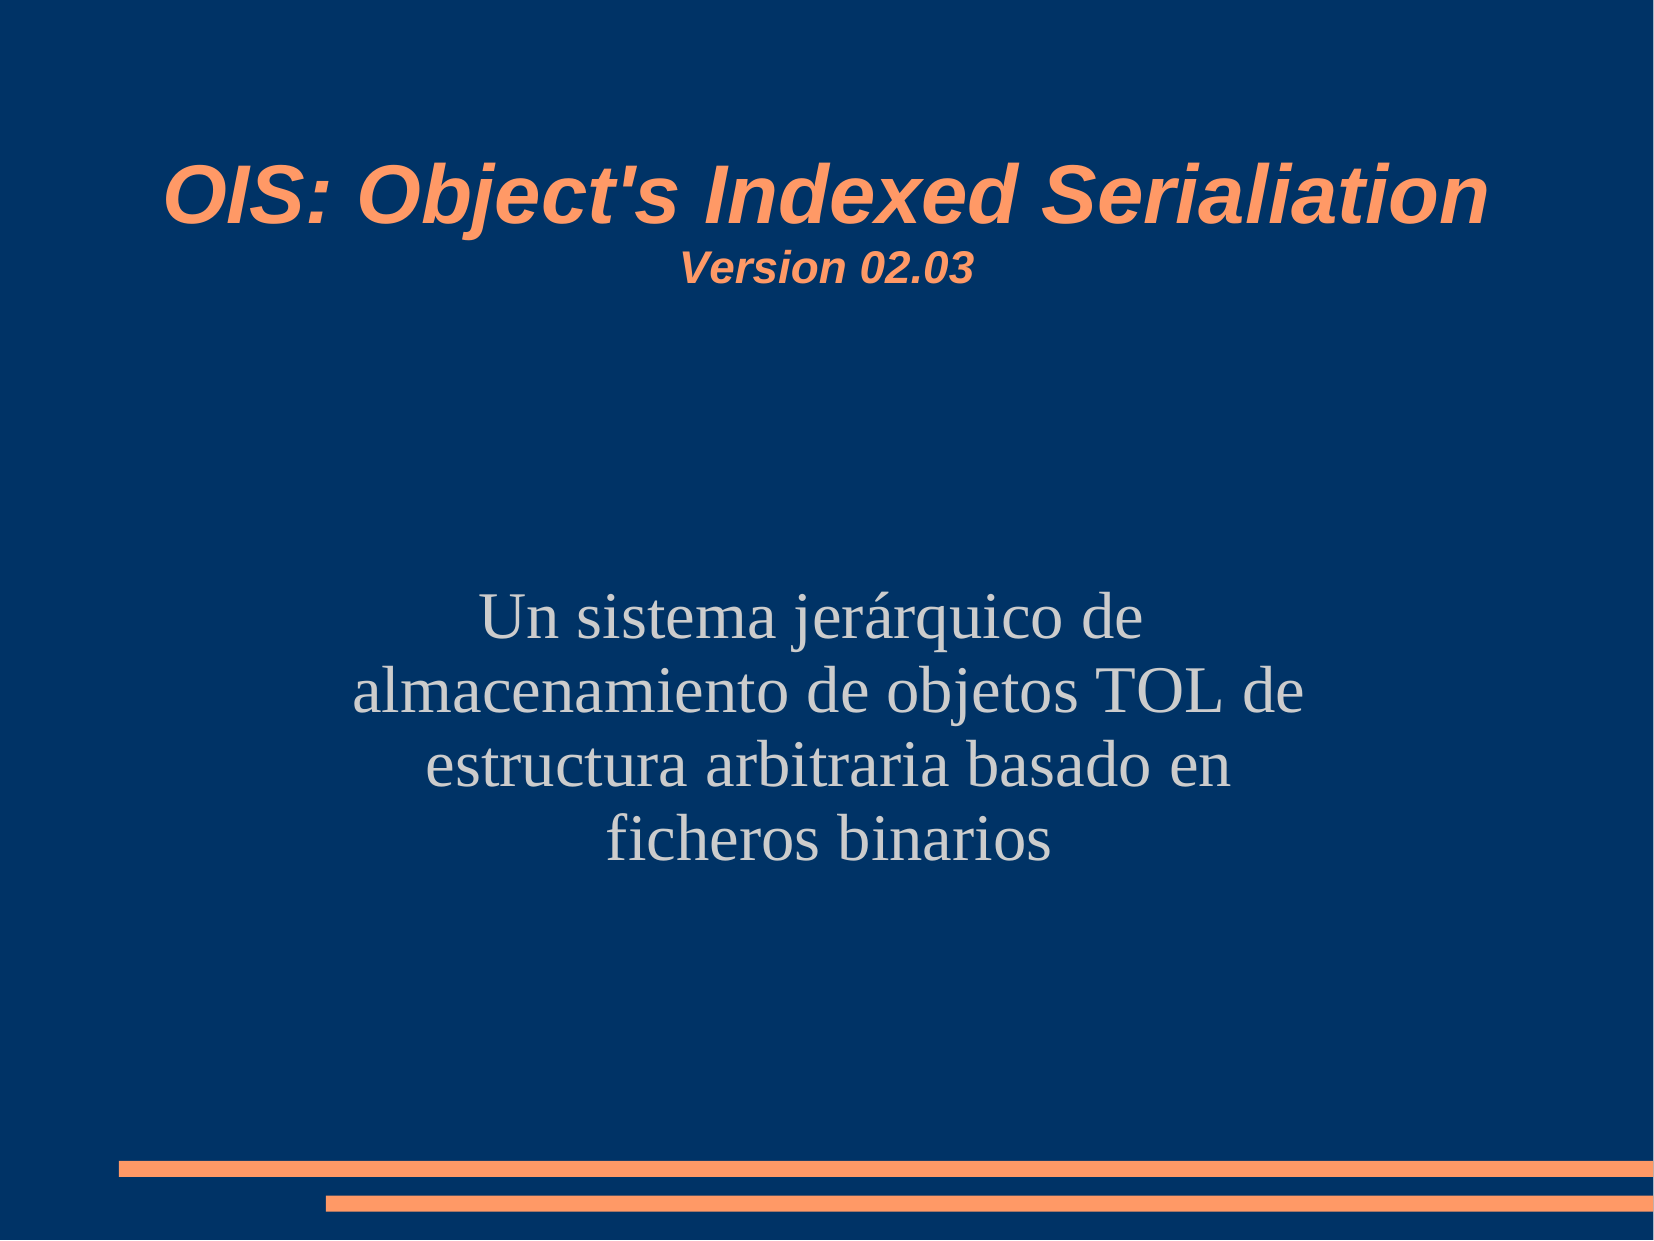

# OIS: Object's Indexed Serialiation Version 02.03
Un sistema jerárquico de almacenamiento de objetos TOL de estructura arbitraria basado en ficheros binarios